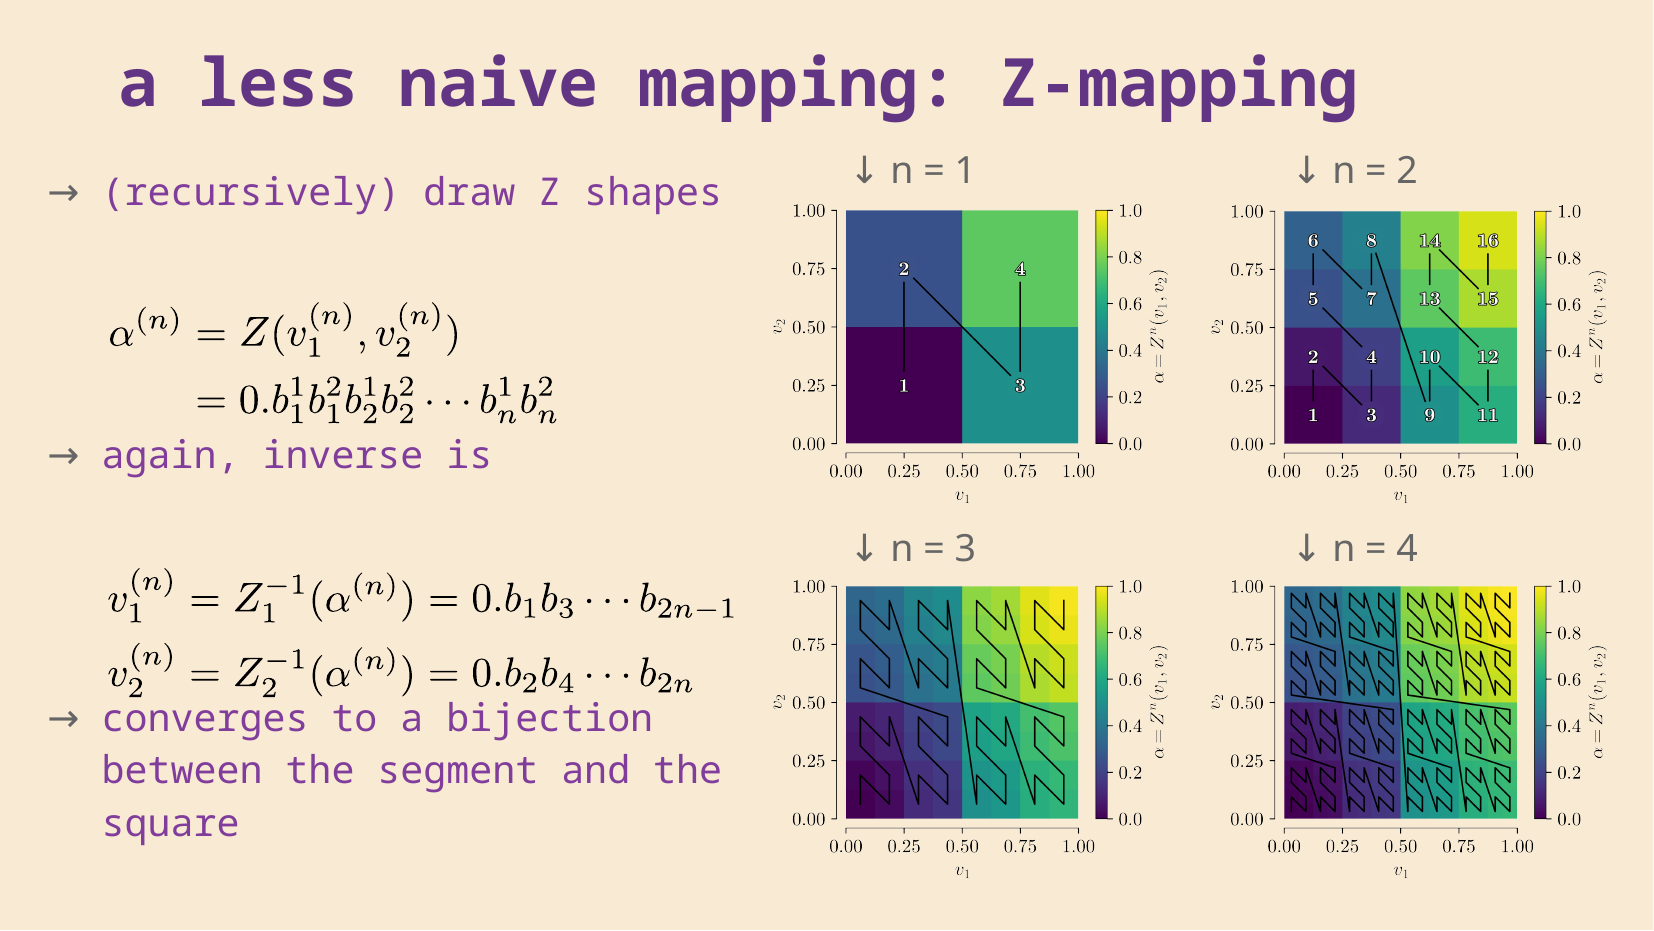

# a less naive mapping: Z-mapping
↓ n = 1
↓ n = 2
(recursively) draw Z shapes
again, inverse is
converges to a bijection between the segment and the square
↓ n = 3
↓ n = 4